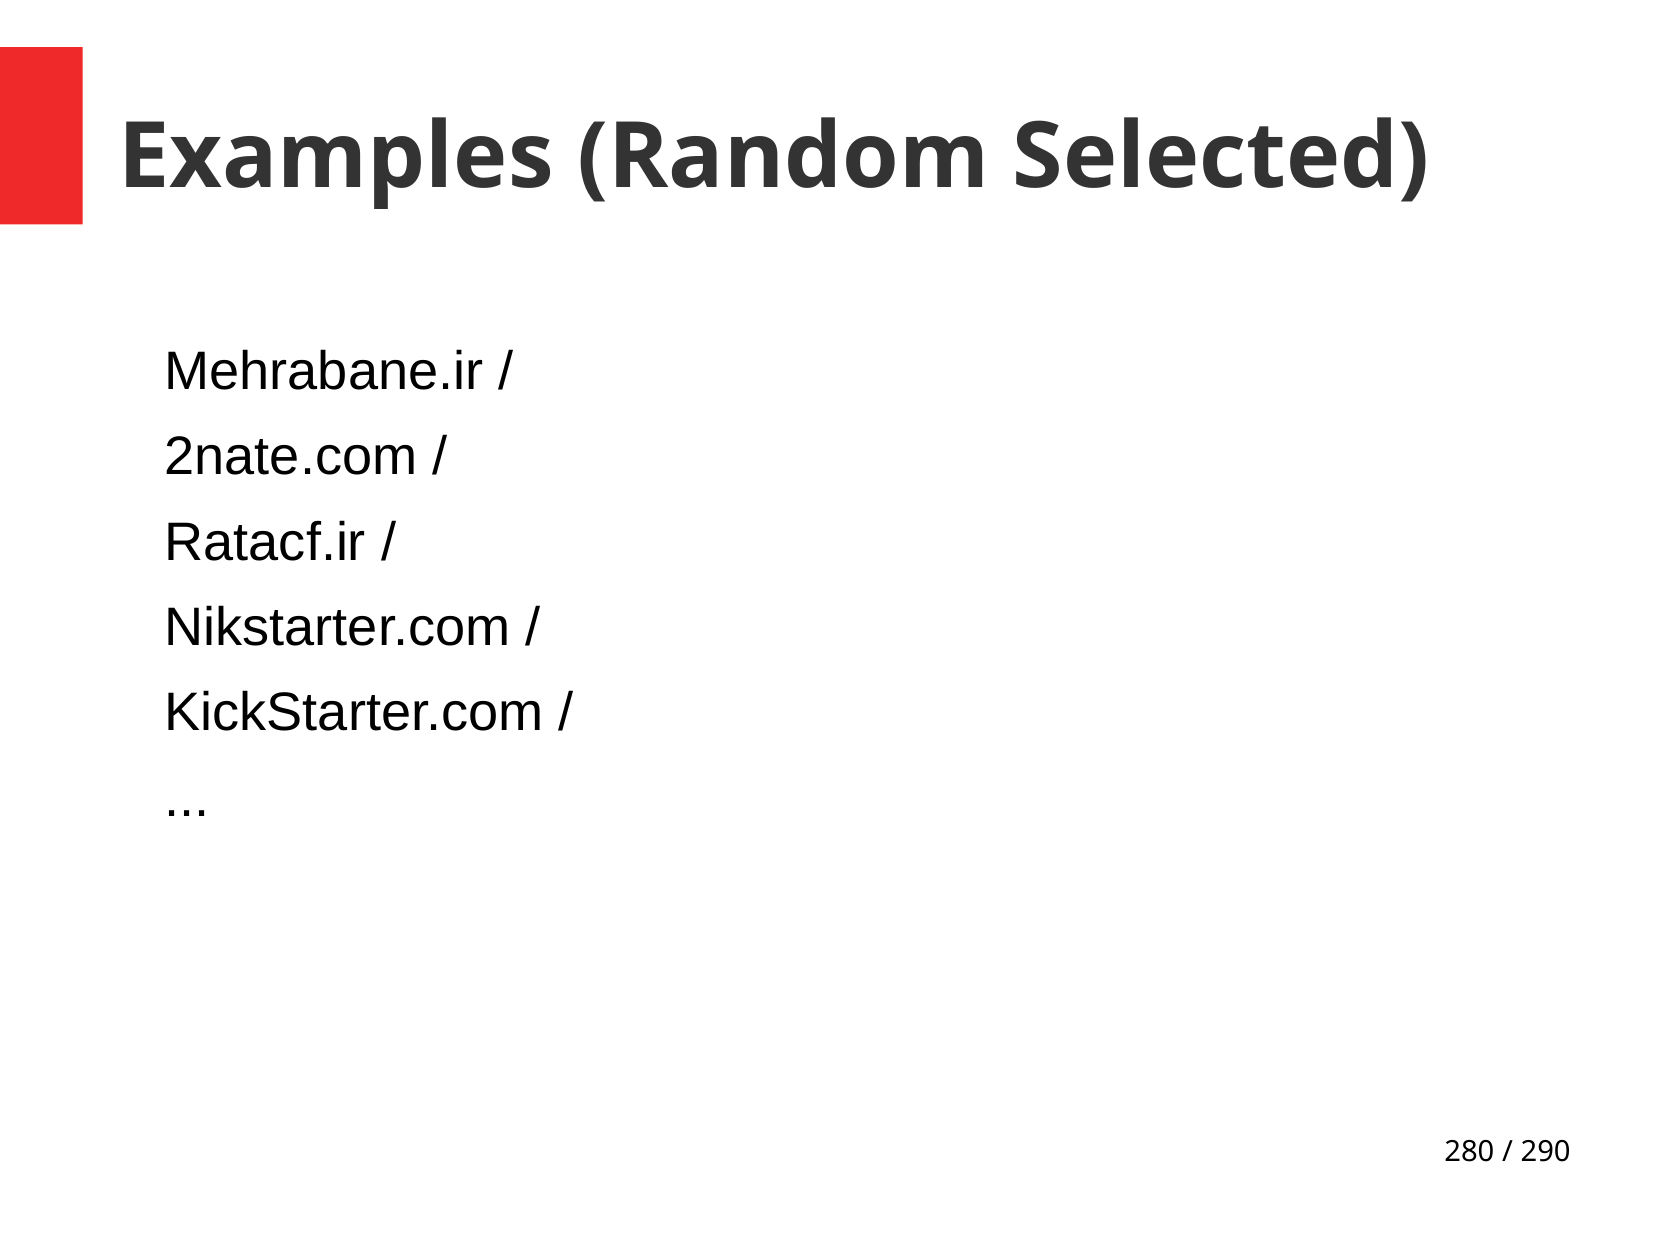

# Examples (Random Selected)
Mehrabane.ir /
2nate.com /
Ratacf.ir /
Nikstarter.com /
KickStarter.com /
...
280